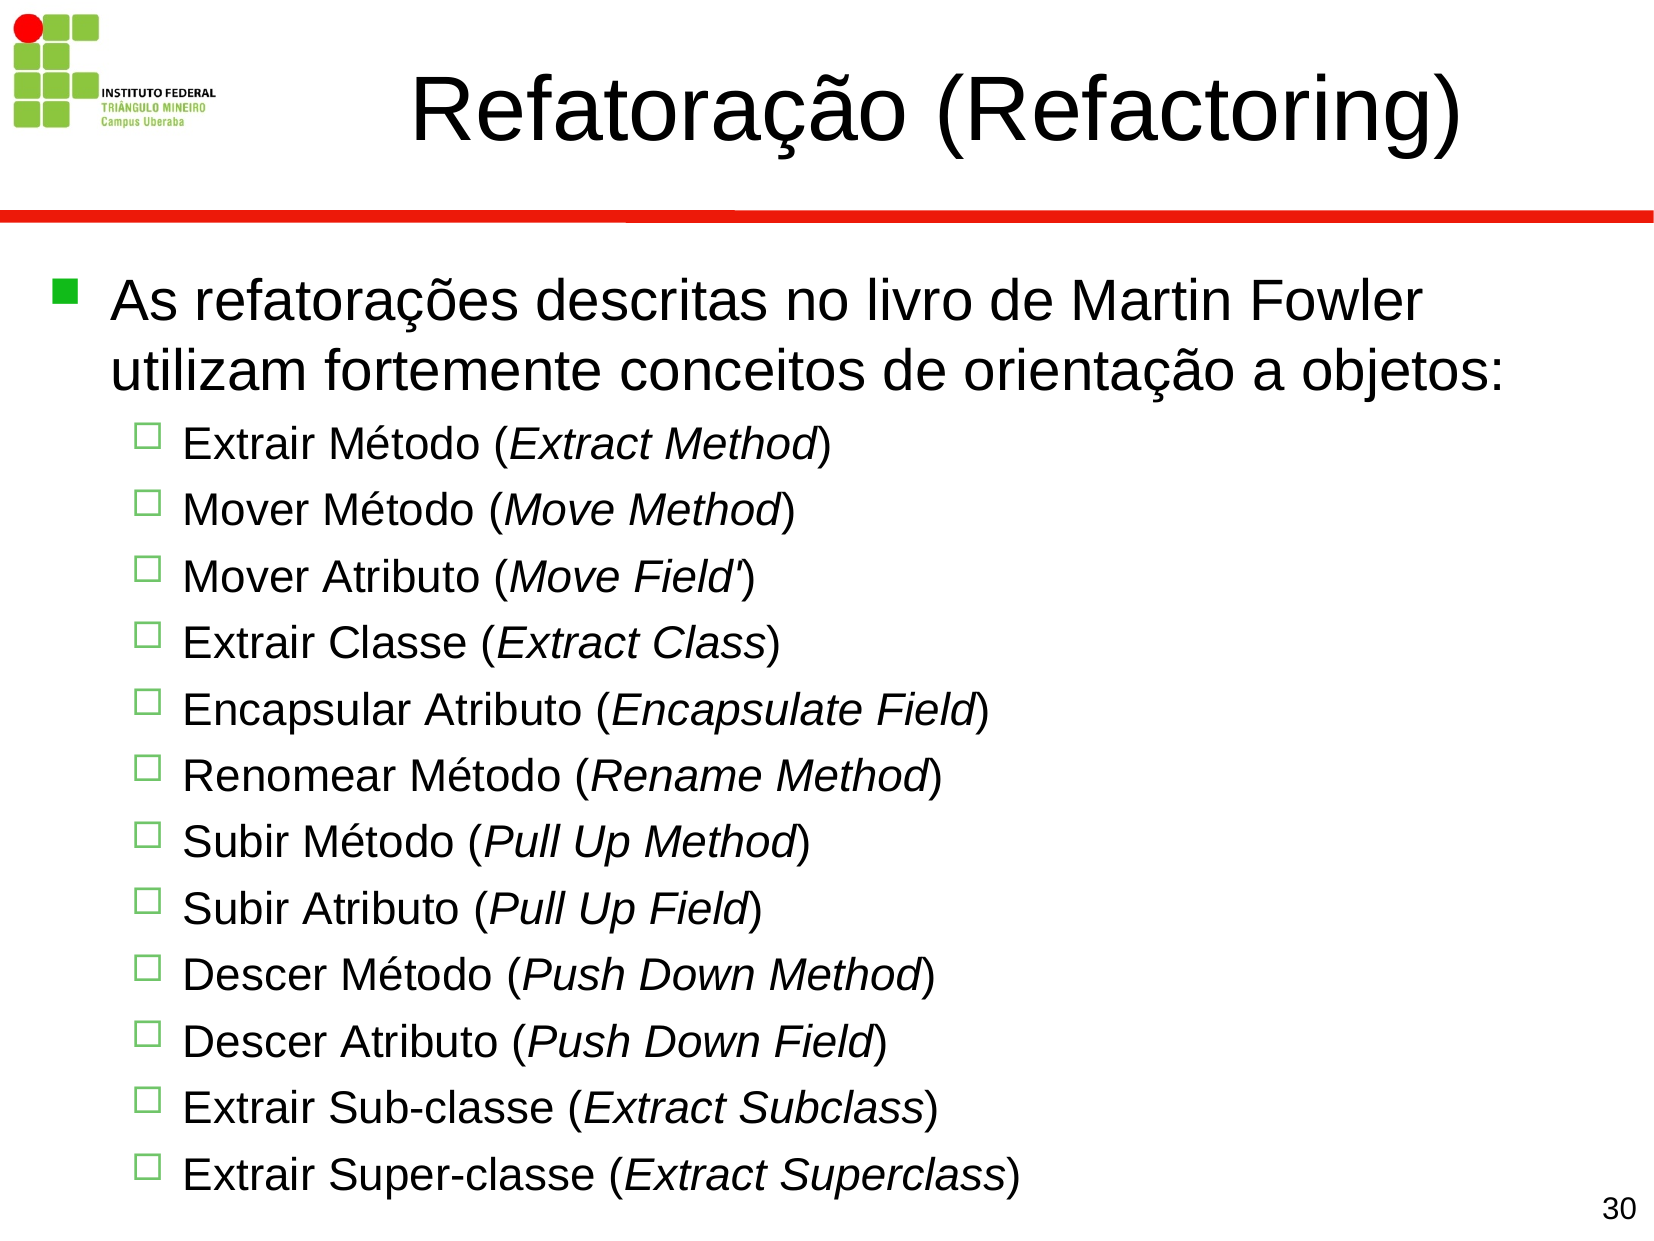

Refatoração (Refactoring)
As refatorações descritas no livro de Martin Fowler utilizam fortemente conceitos de orientação a objetos:
Extrair Método (Extract Method)
Mover Método (Move Method)
Mover Atributo (Move Field')
Extrair Classe (Extract Class)
Encapsular Atributo (Encapsulate Field)
Renomear Método (Rename Method)
Subir Método (Pull Up Method)
Subir Atributo (Pull Up Field)
Descer Método (Push Down Method)
Descer Atributo (Push Down Field)
Extrair Sub-classe (Extract Subclass)
Extrair Super-classe (Extract Superclass)